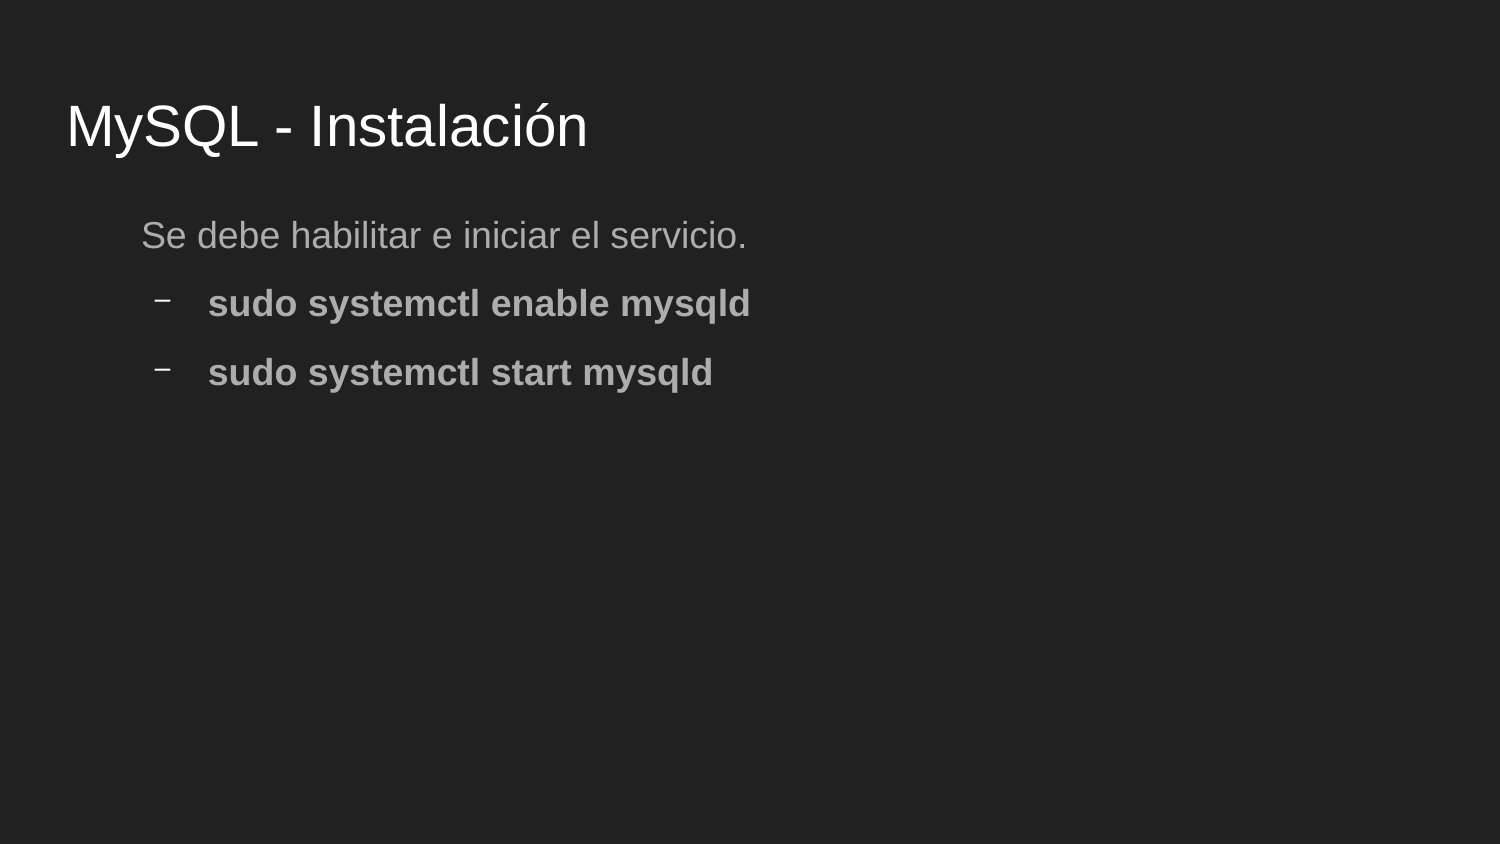

# MySQL - Instalación
Se debe habilitar e iniciar el servicio.
sudo systemctl enable mysqld
sudo systemctl start mysqld